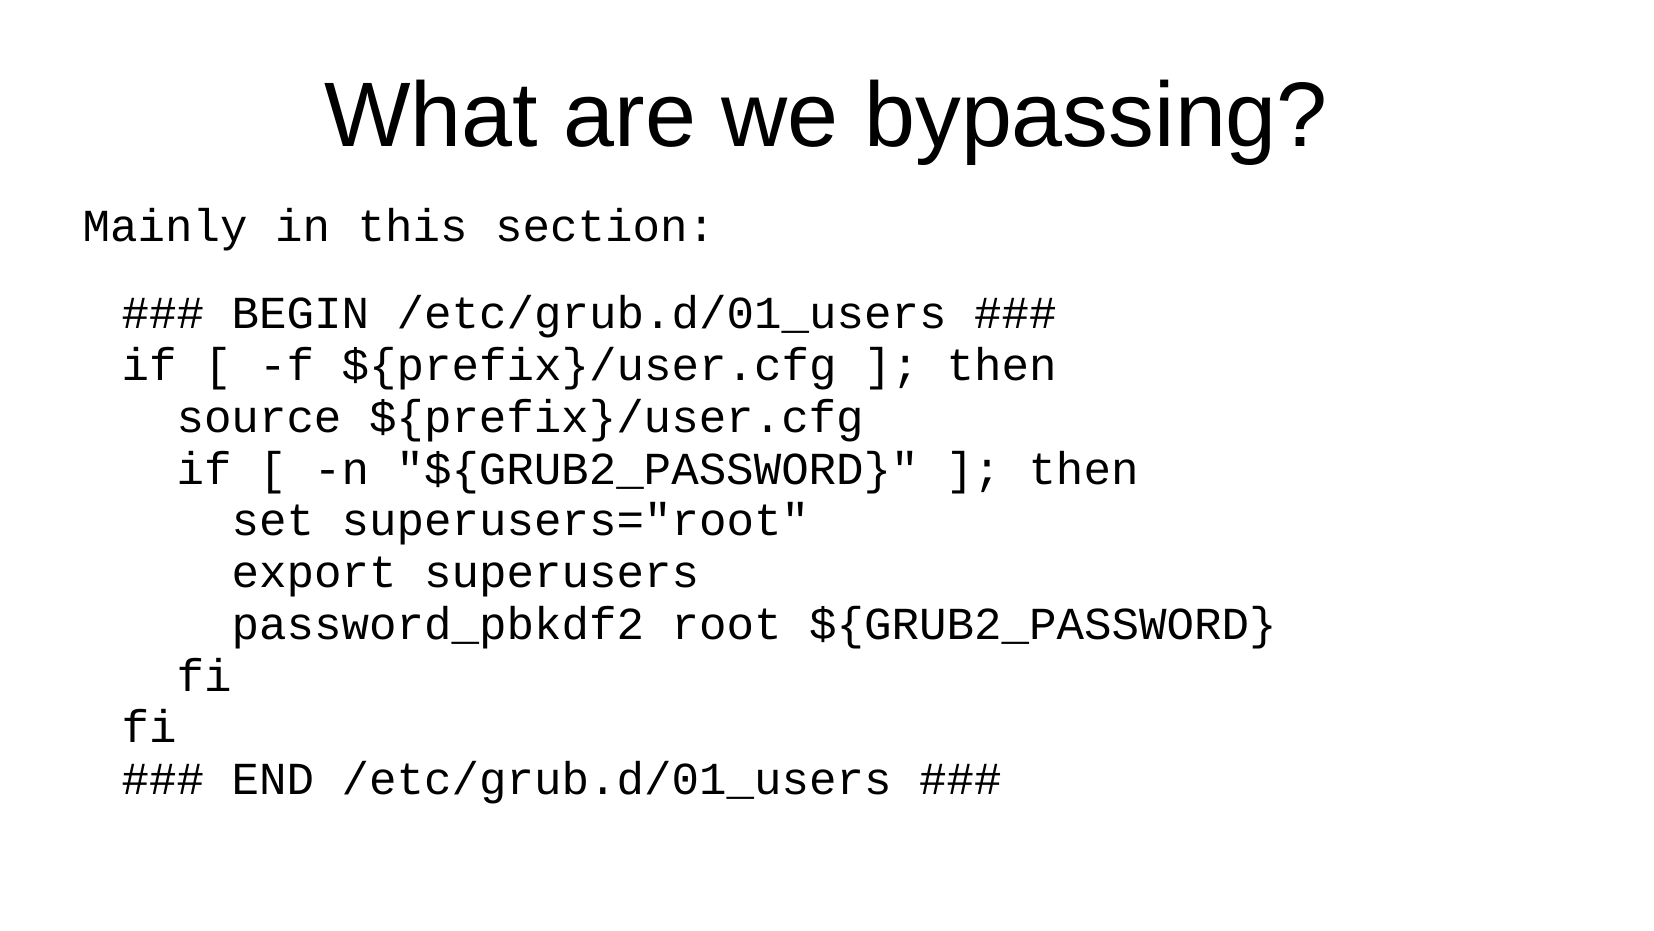

# What are we bypassing?
Mainly in this section:
### BEGIN /etc/grub.d/01_users ###
if [ -f ${prefix}/user.cfg ]; then
 source ${prefix}/user.cfg
 if [ -n "${GRUB2_PASSWORD}" ]; then
 set superusers="root"
 export superusers
 password_pbkdf2 root ${GRUB2_PASSWORD}
 fi
fi
### END /etc/grub.d/01_users ###